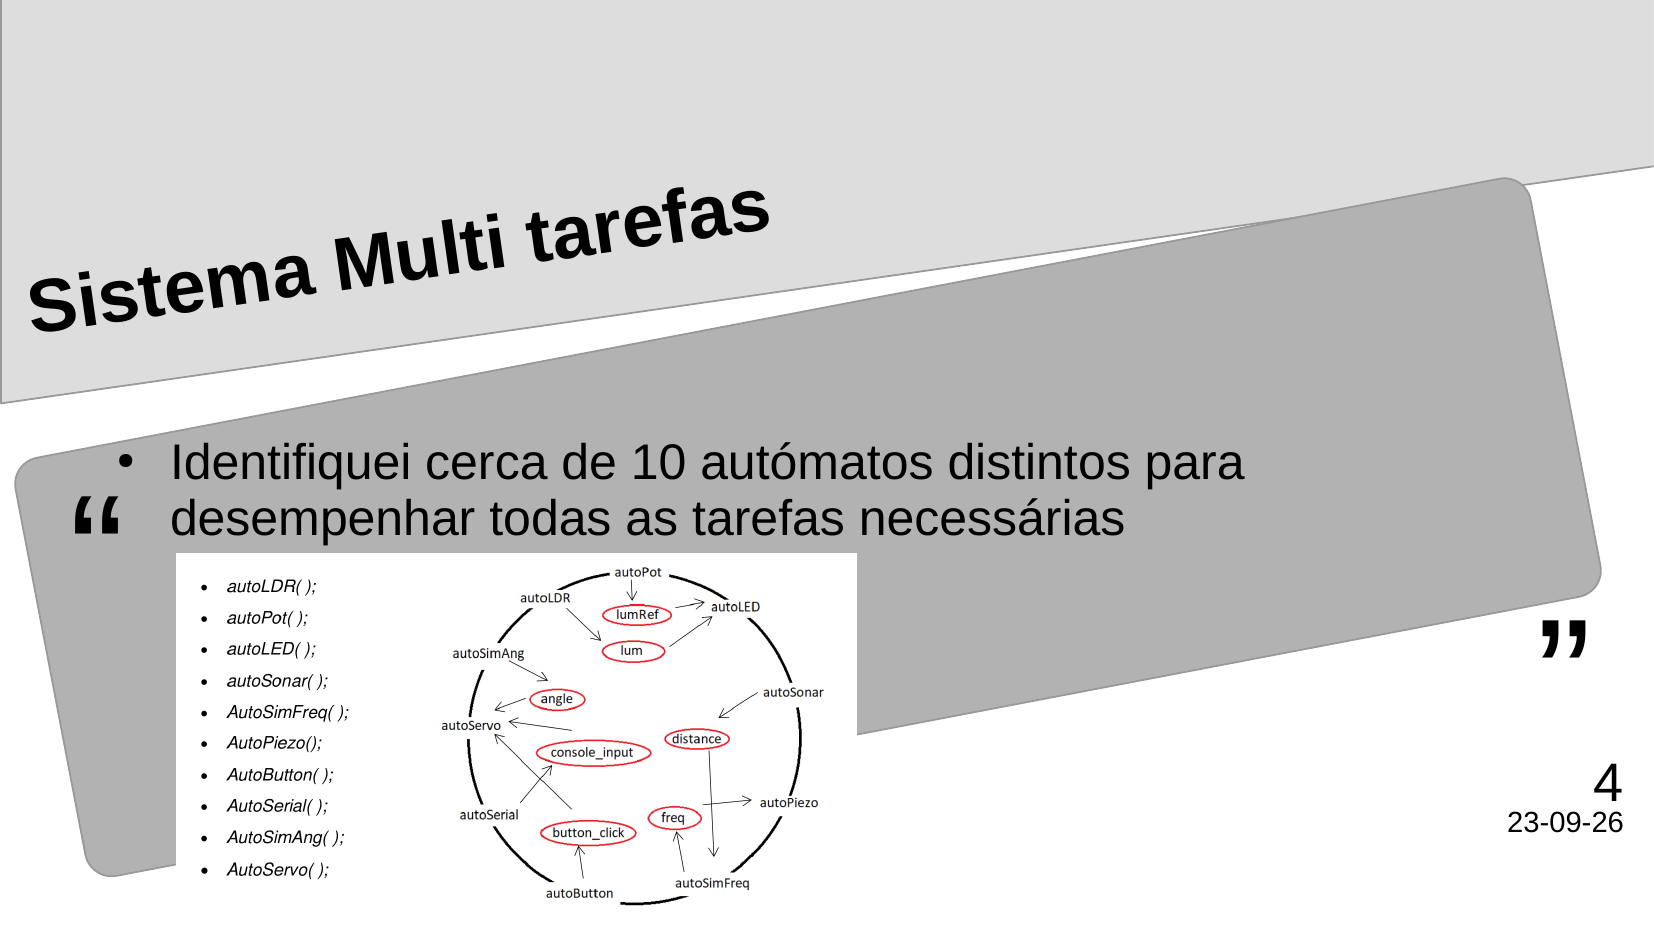

# Sistema Multi tarefas
Identifiquei cerca de 10 autómatos distintos para desempenhar todas as tarefas necessárias
4